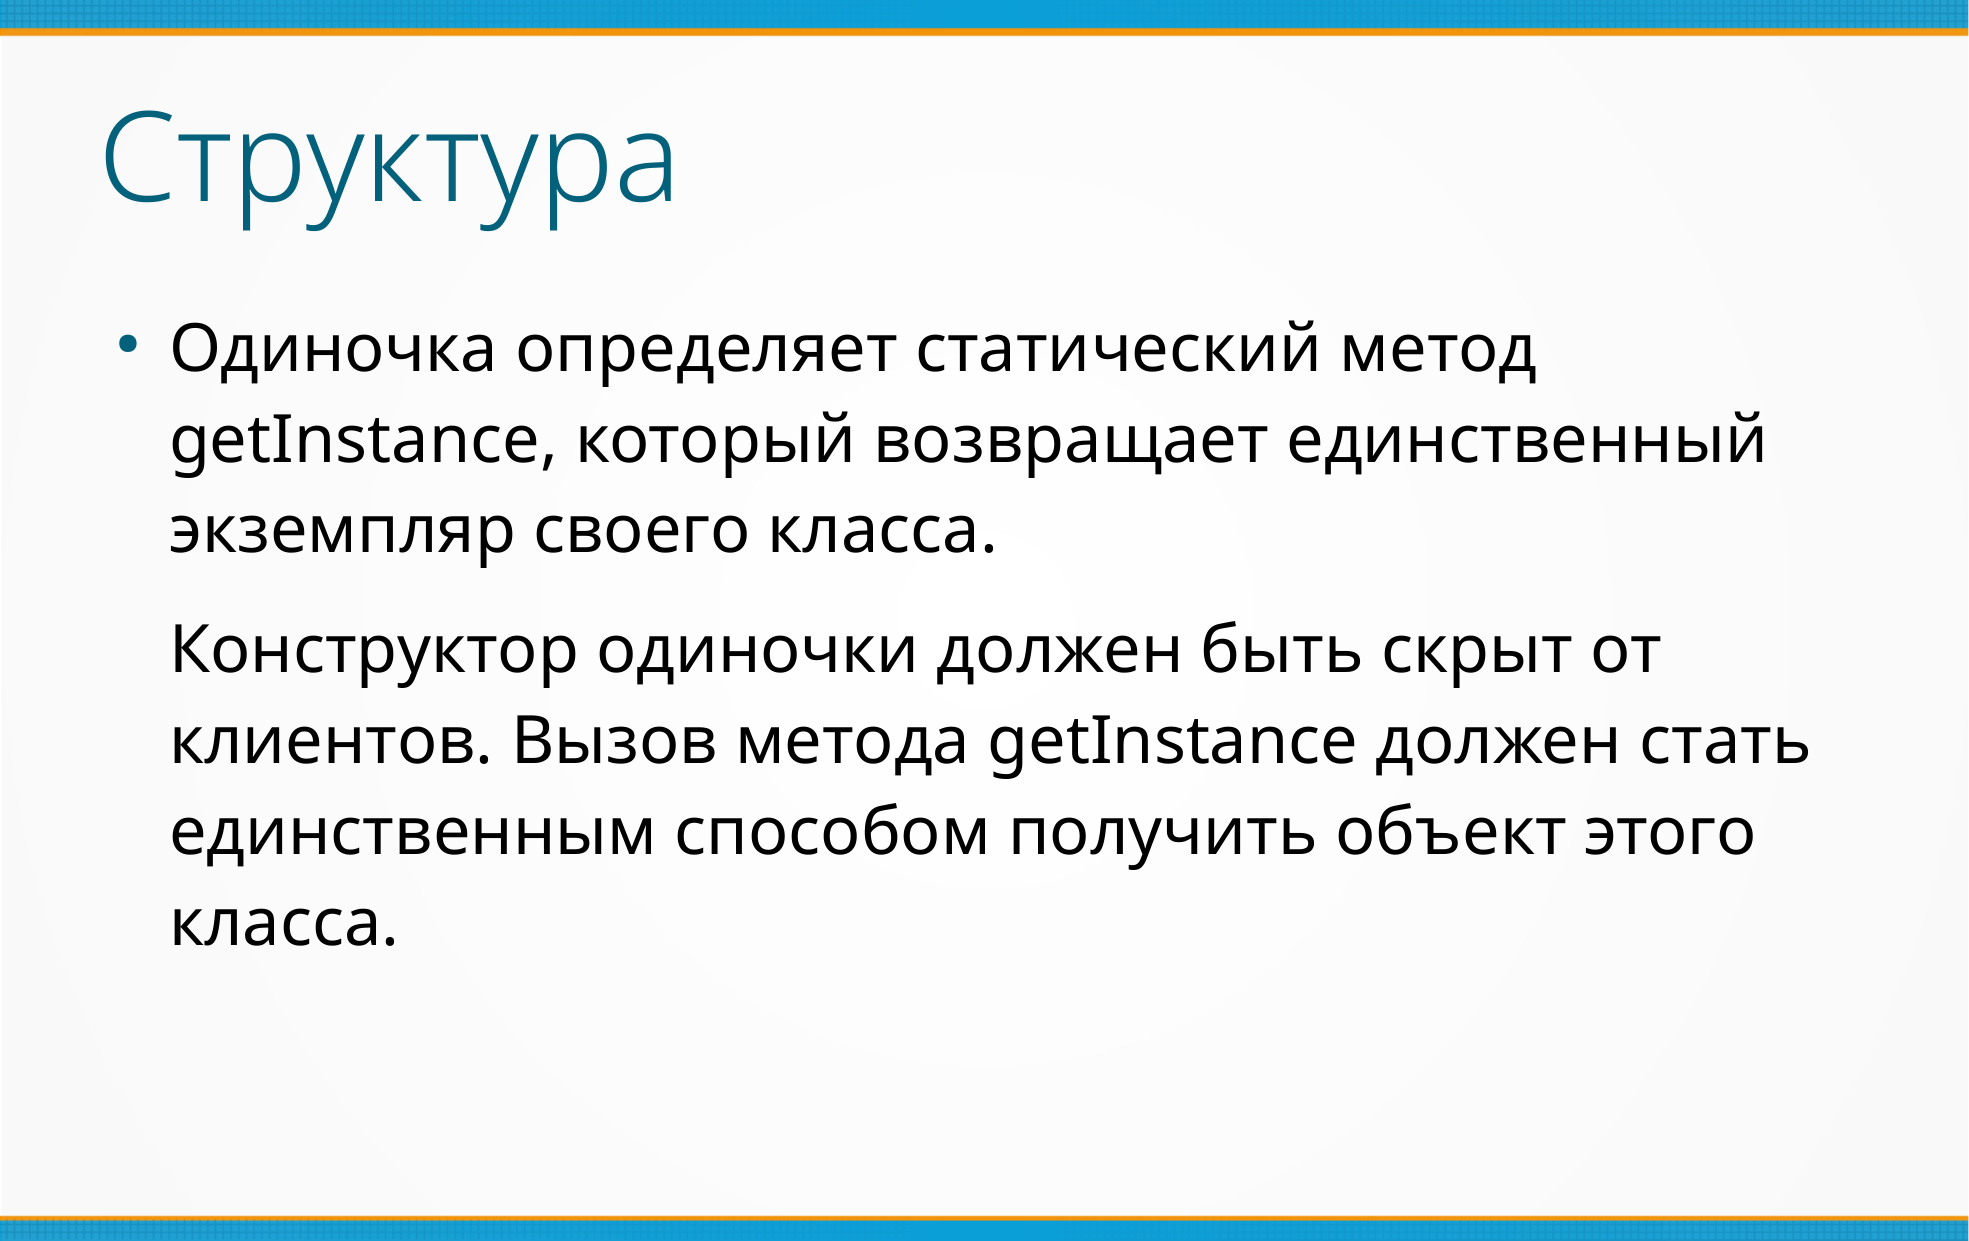

# Структура
Одиночка определяет статический метод getInstance, который возвращает единственный экземпляр своего класса.
Конструктор одиночки должен быть скрыт от клиентов. Вызов метода getInstance должен стать единственным способом получить объект этого класса.